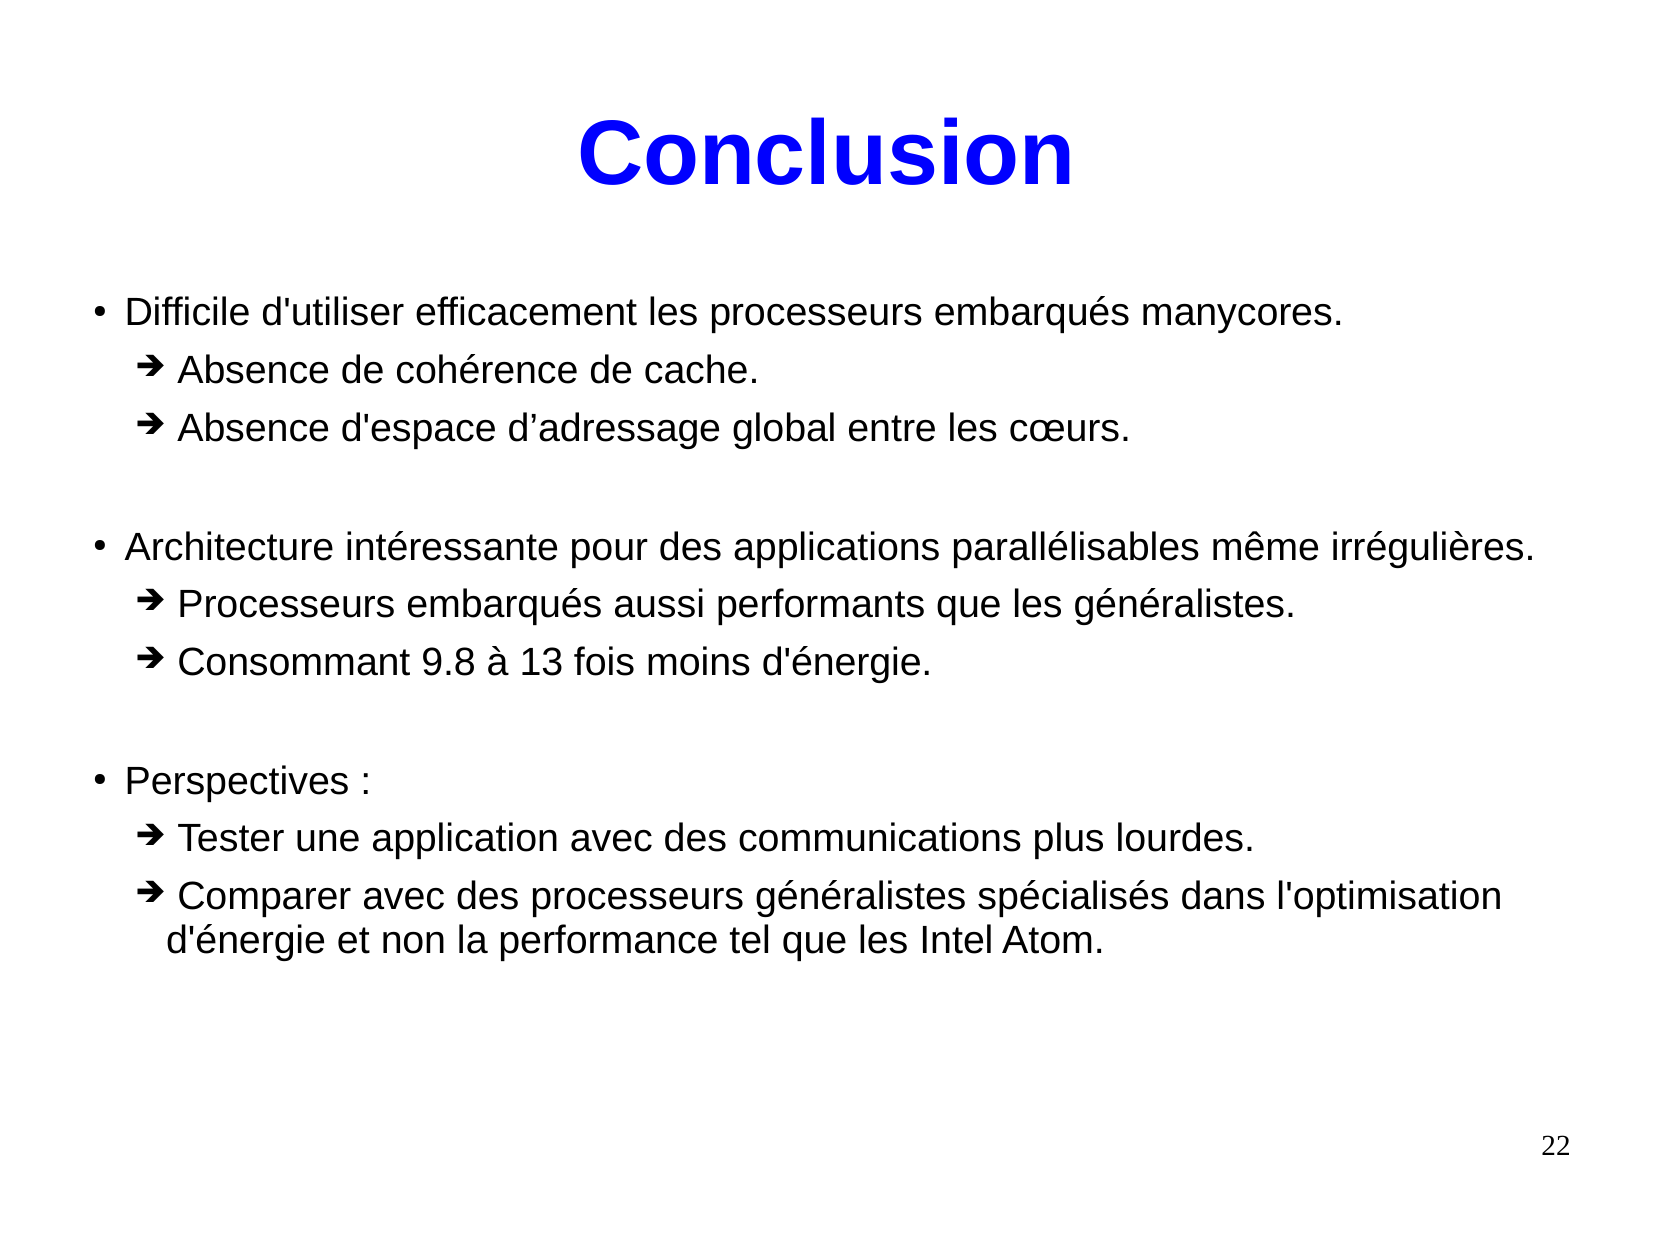

# Conclusion
Difficile d'utiliser efficacement les processeurs embarqués manycores.
 Absence de cohérence de cache.
 Absence d'espace d’adressage global entre les cœurs.
Architecture intéressante pour des applications parallélisables même irrégulières.
 Processeurs embarqués aussi performants que les généralistes.
 Consommant 9.8 à 13 fois moins d'énergie.
Perspectives :
 Tester une application avec des communications plus lourdes.
 Comparer avec des processeurs généralistes spécialisés dans l'optimisation d'énergie et non la performance tel que les Intel Atom.
22